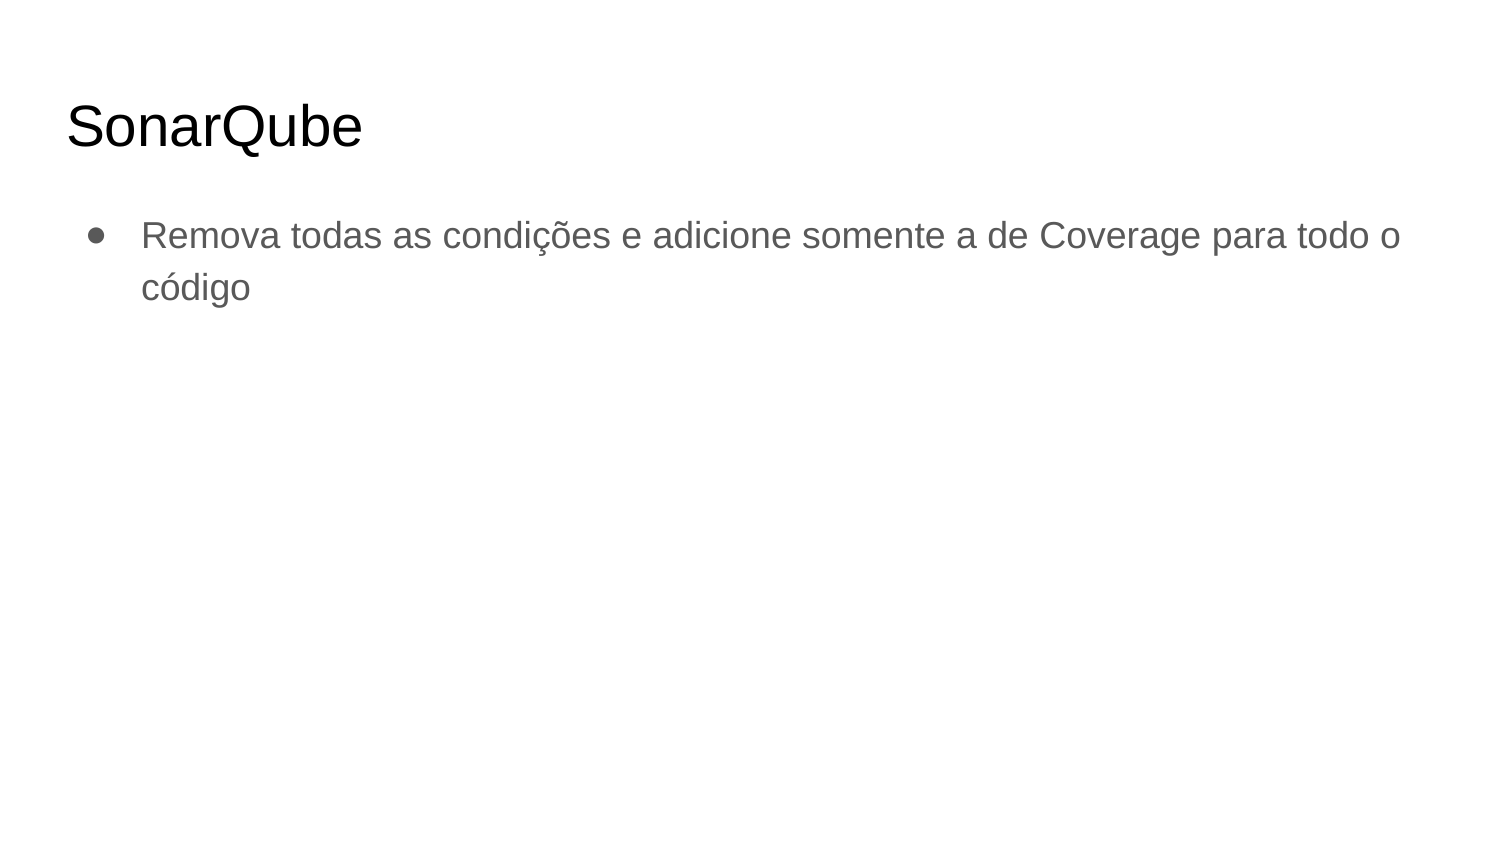

# SonarQube
Remova todas as condições e adicione somente a de Coverage para todo o código